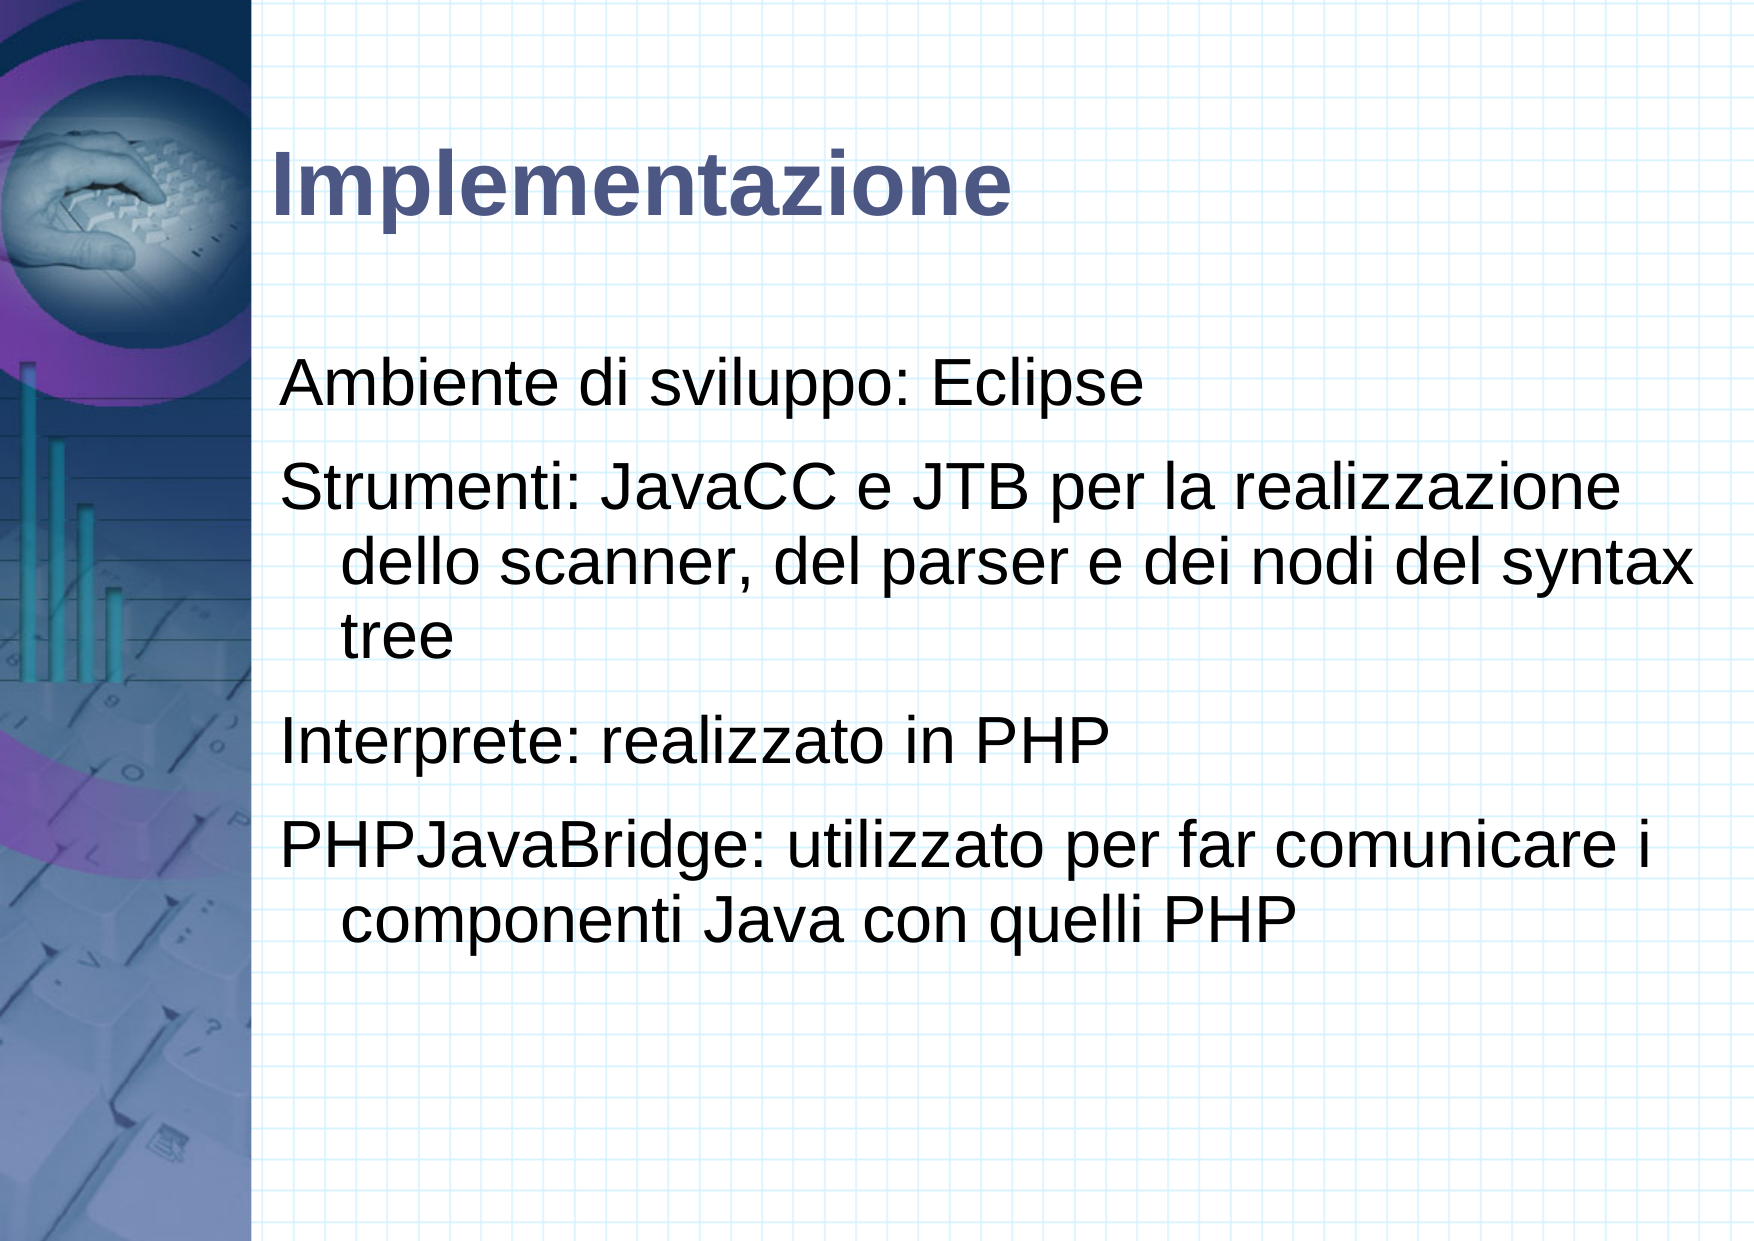

# Implementazione
Ambiente di sviluppo: Eclipse
Strumenti: JavaCC e JTB per la realizzazione dello scanner, del parser e dei nodi del syntax tree
Interprete: realizzato in PHP
PHPJavaBridge: utilizzato per far comunicare i componenti Java con quelli PHP